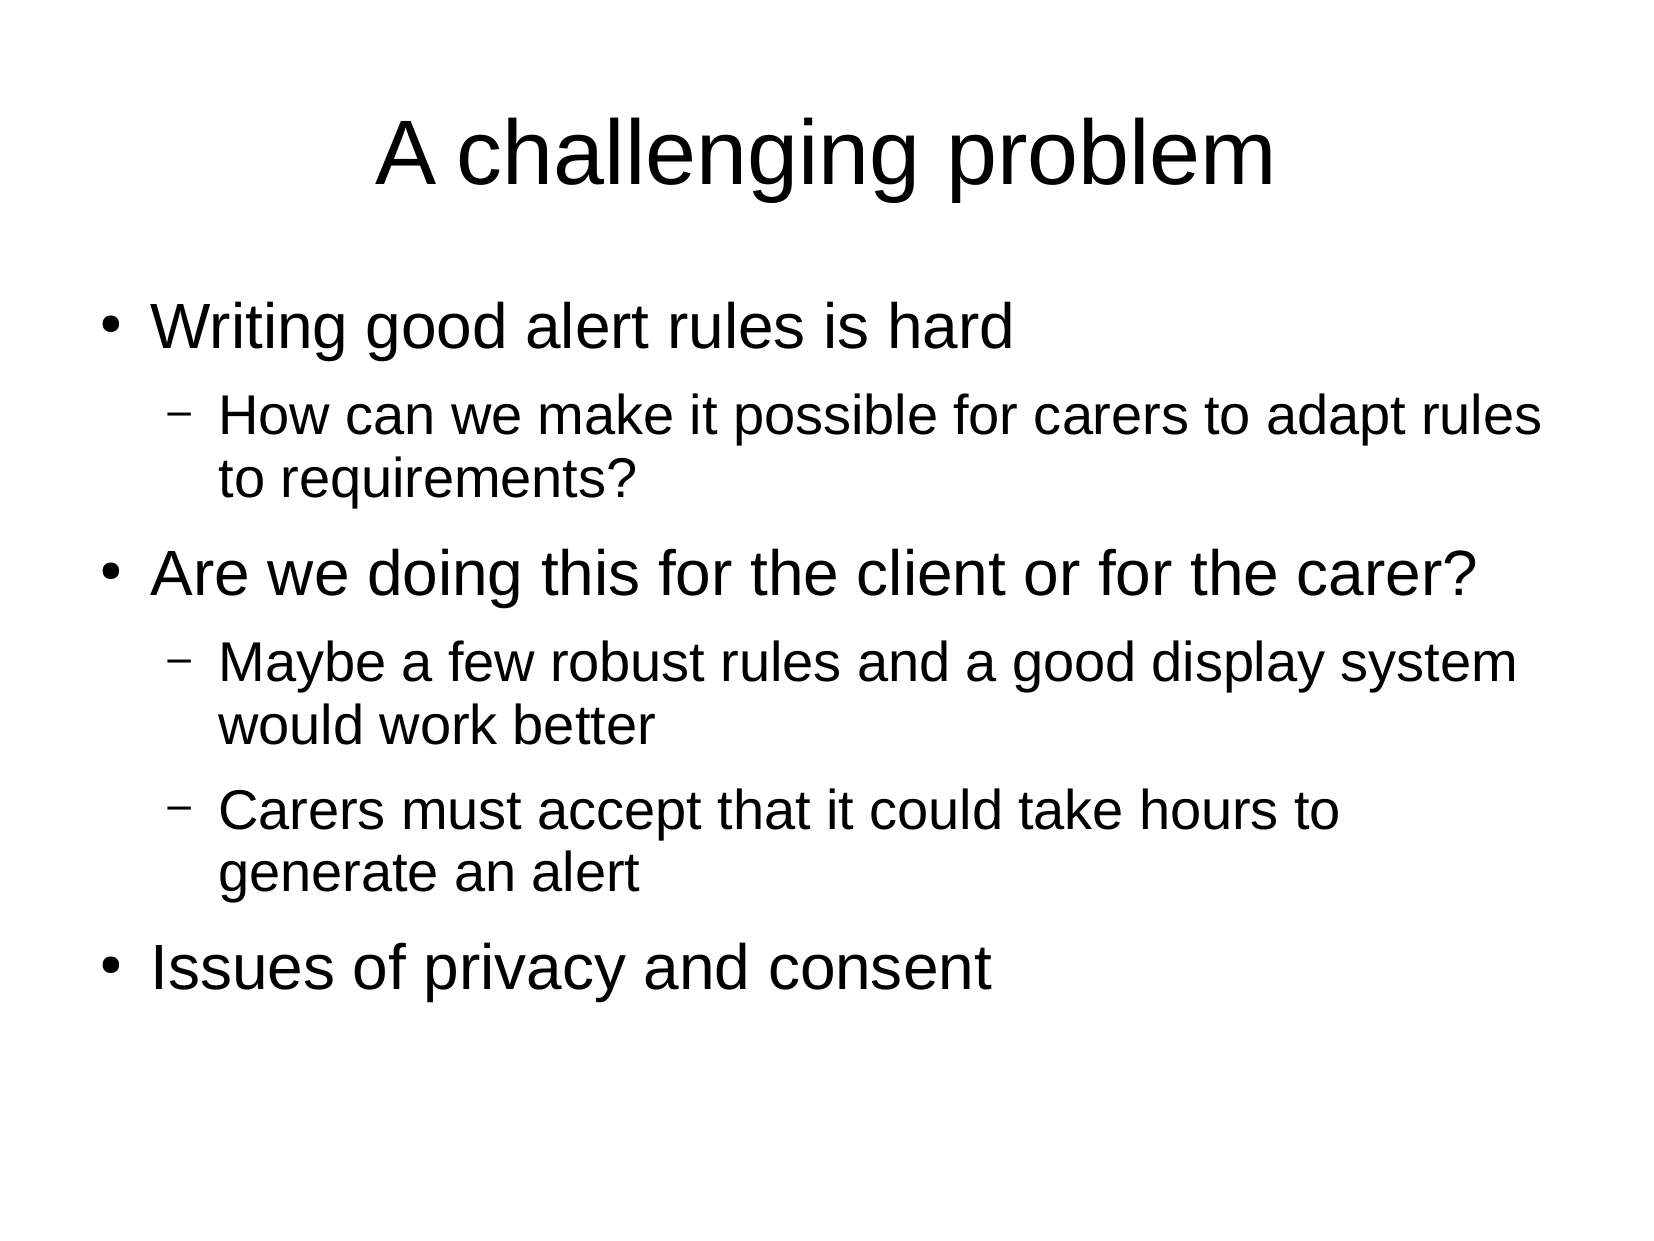

# A challenging problem
Writing good alert rules is hard
How can we make it possible for carers to adapt rules to requirements?
Are we doing this for the client or for the carer?
Maybe a few robust rules and a good display system would work better
Carers must accept that it could take hours to generate an alert
Issues of privacy and consent